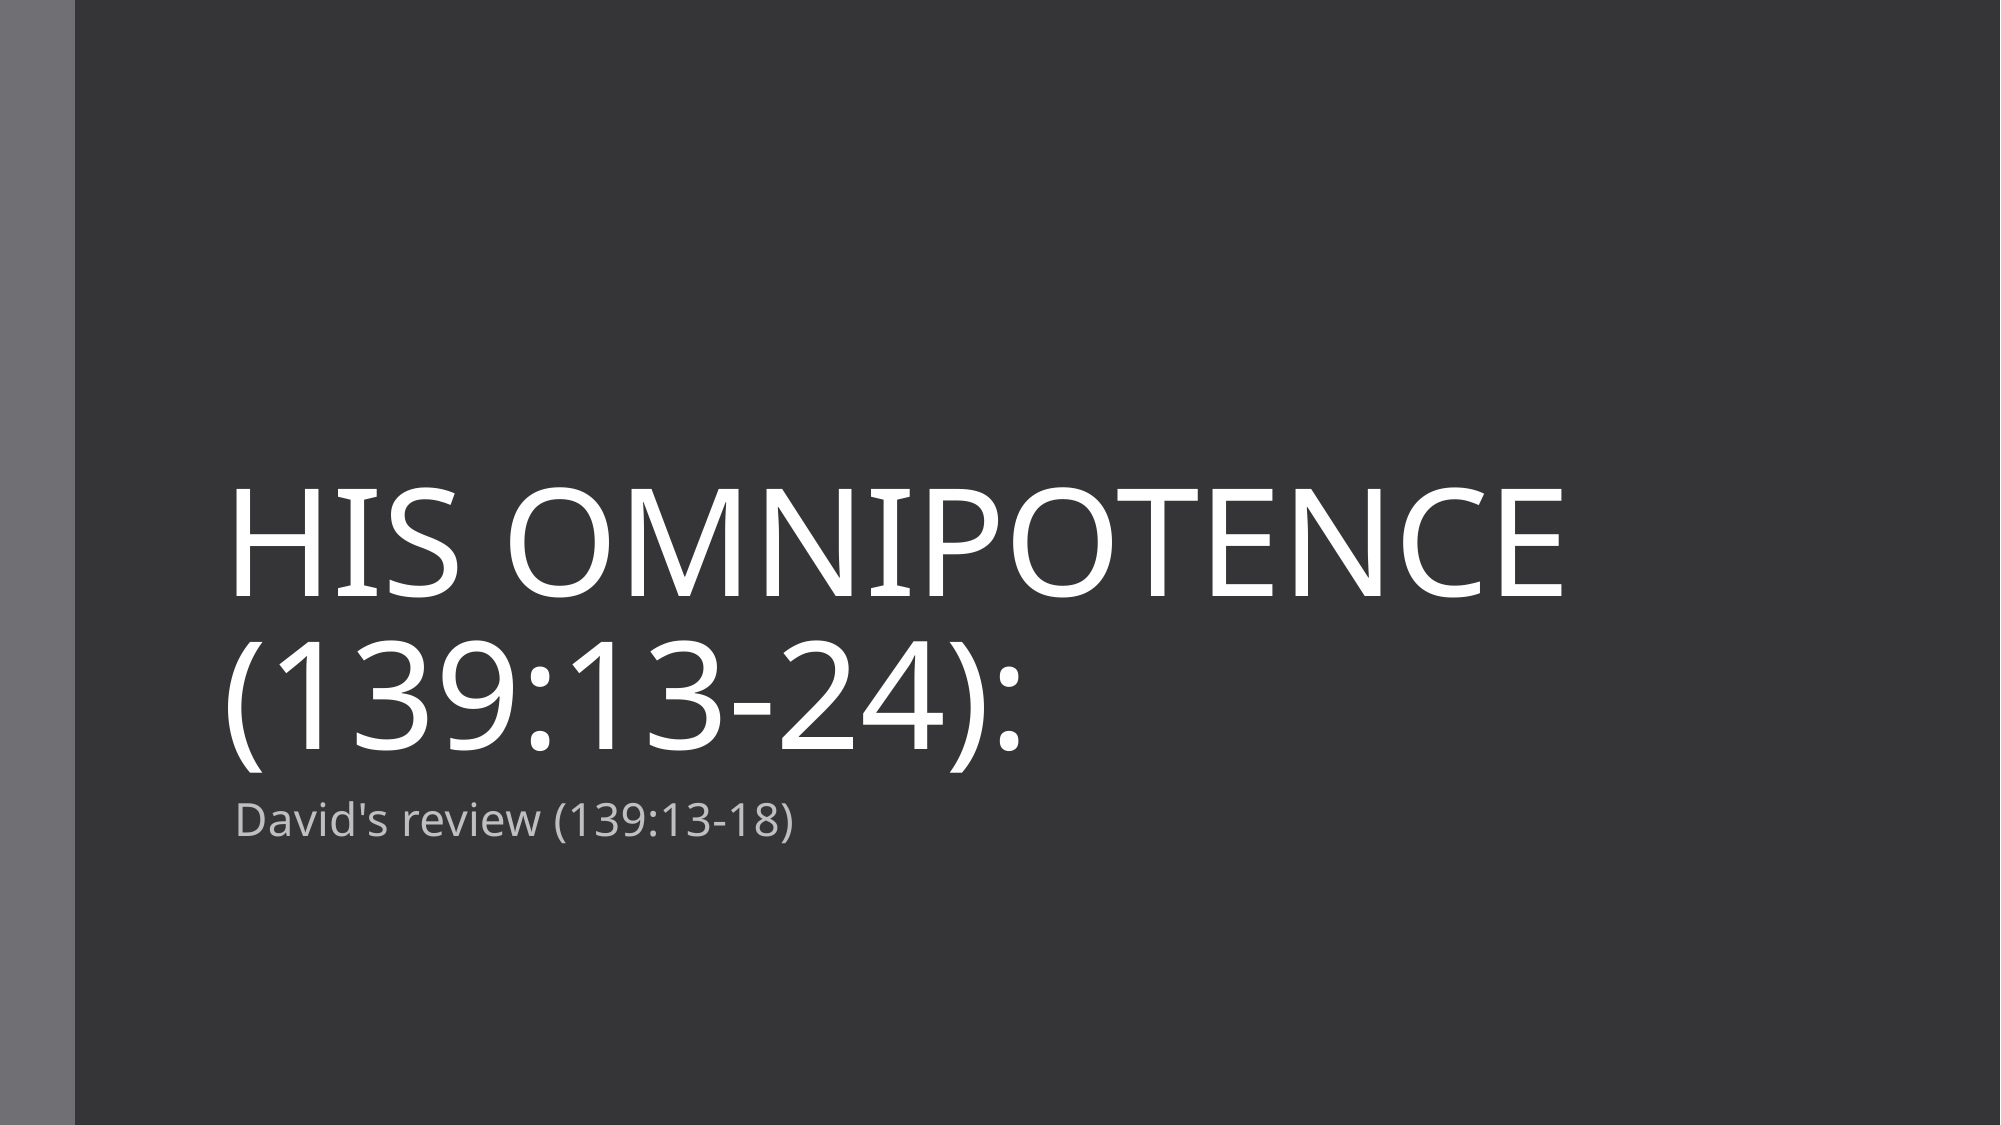

# HIS OMNIPOTENCE (139:13-24):
 David's review (139:13-18)